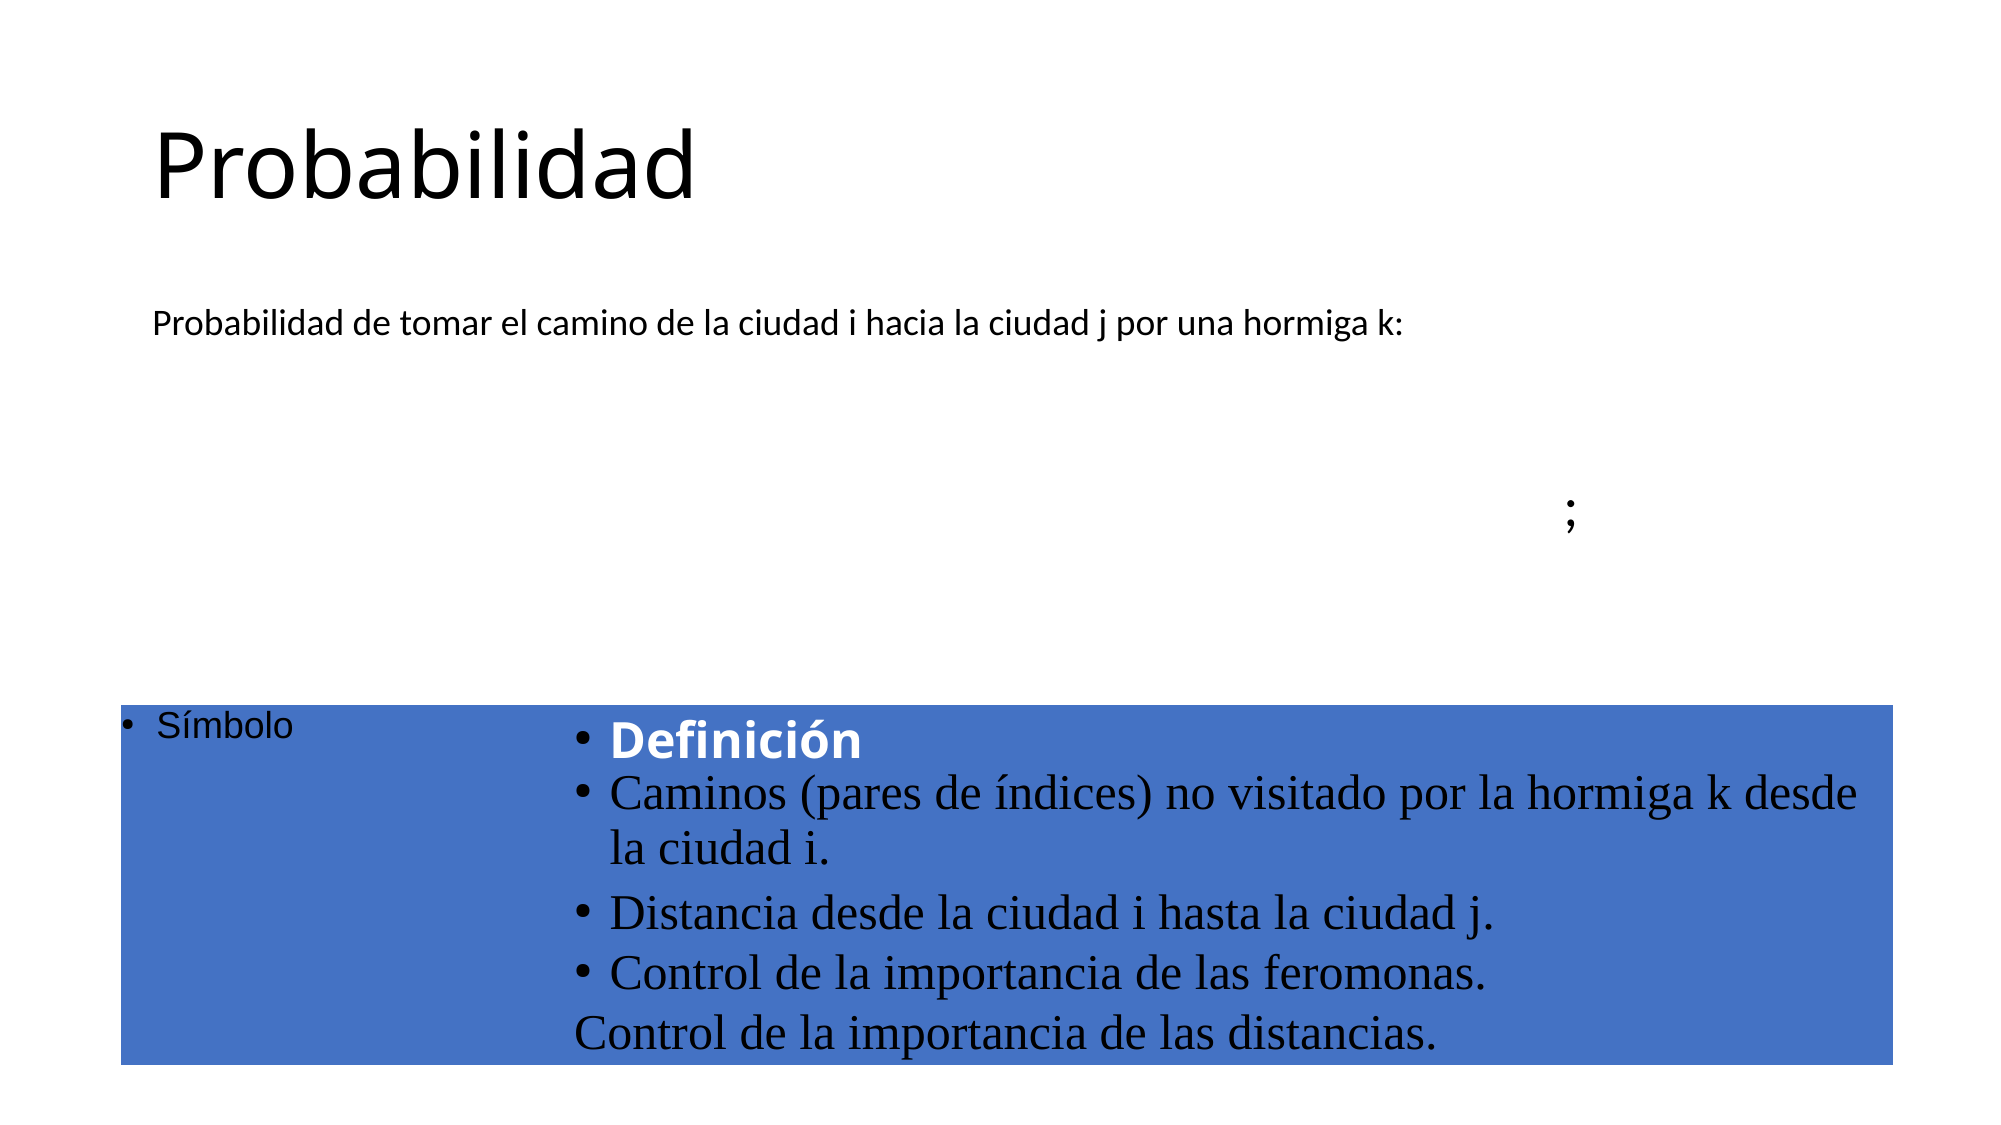

# Probabilidad
Probabilidad de tomar el camino de la ciudad i hacia la ciudad j por una hormiga k:
;
| Símbolo | Definición |
| --- | --- |
| | Caminos (pares de índices) no visitado por la hormiga k desde la ciudad i. |
| | Distancia desde la ciudad i hasta la ciudad j. |
| | Control de la importancia de las feromonas. |
| | Control de la importancia de las distancias. |